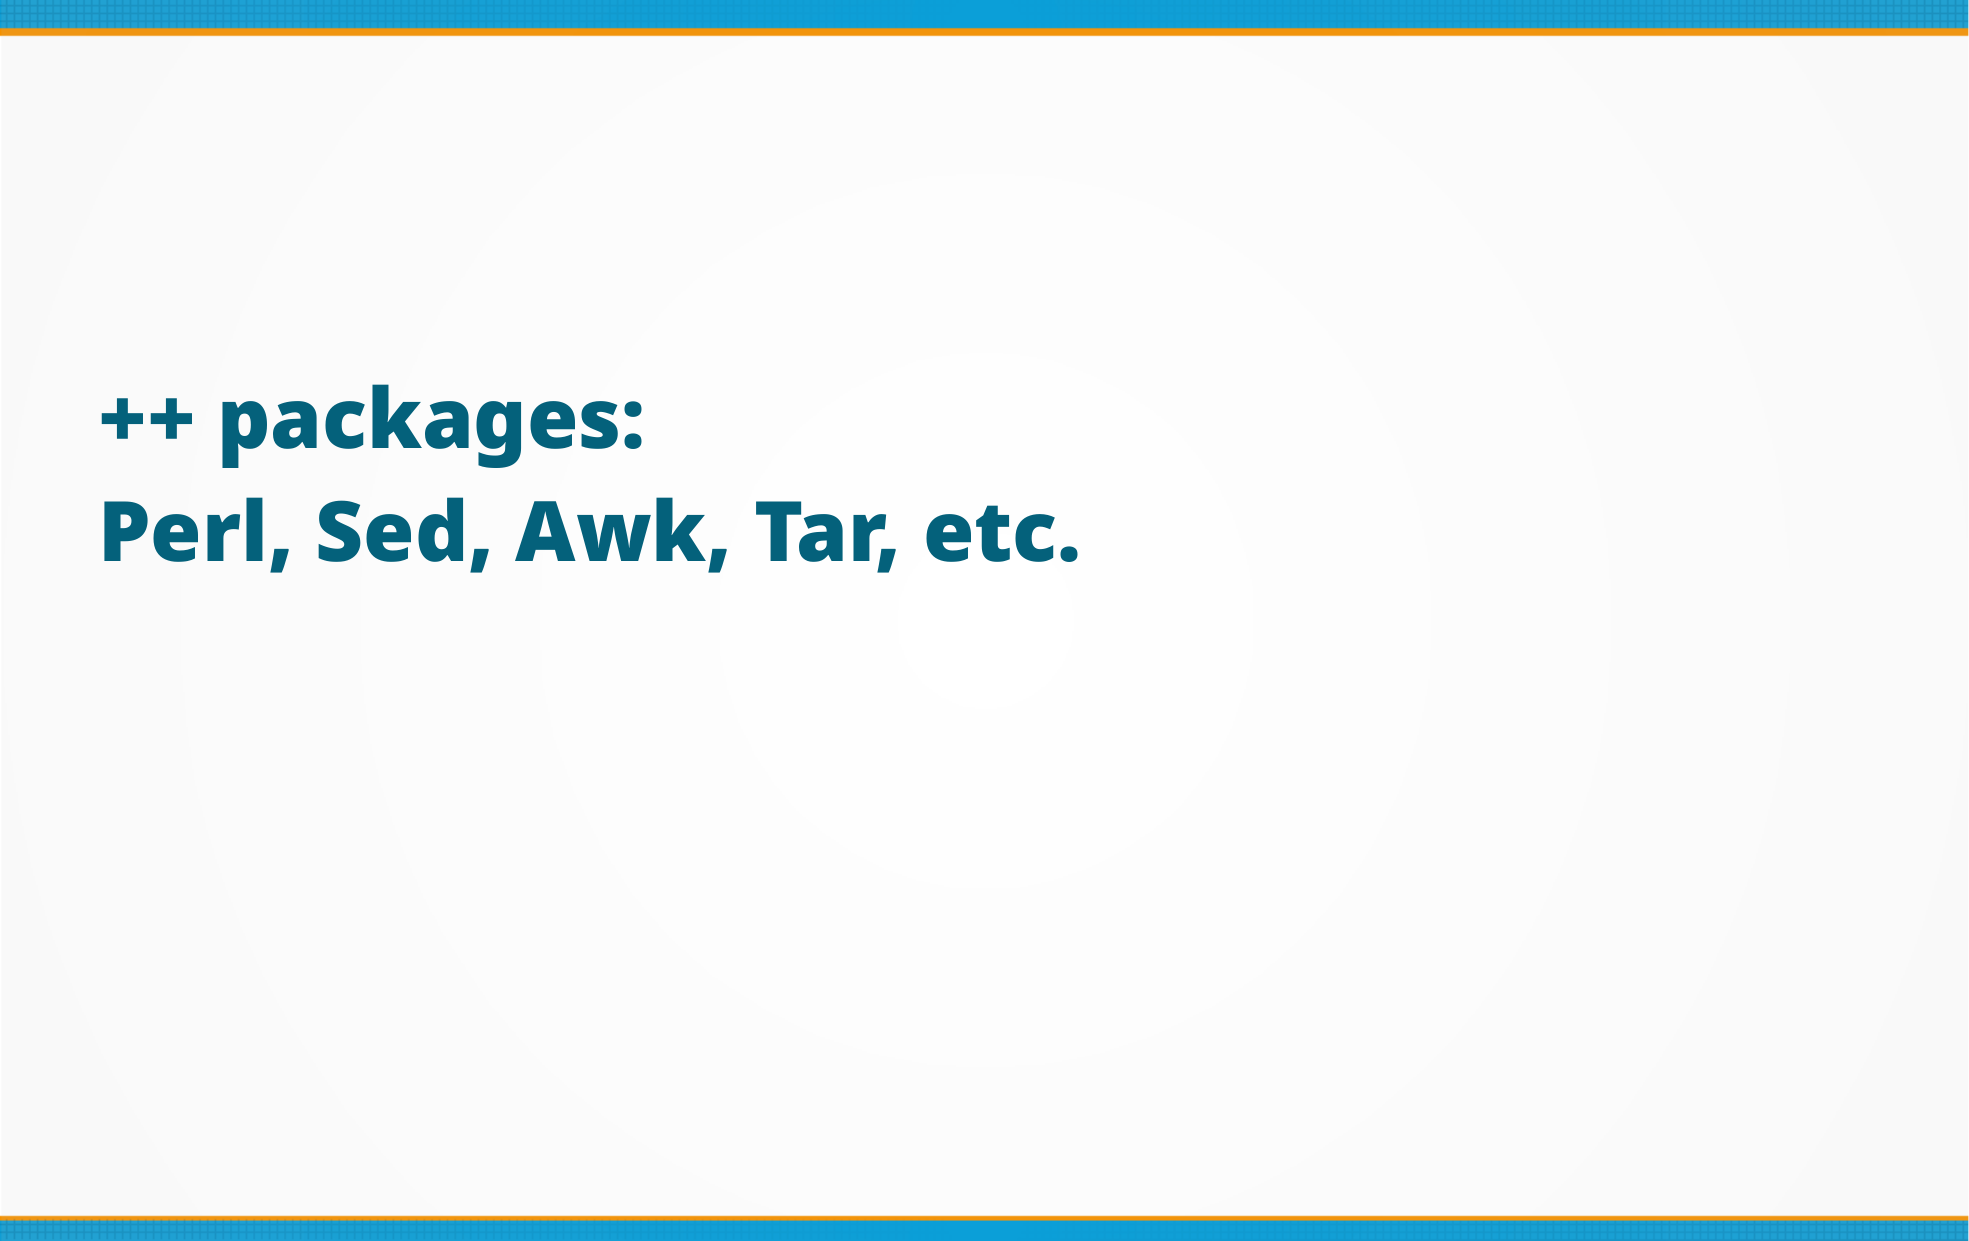

# ++ packages:
Perl, Sed, Awk, Tar, etc.